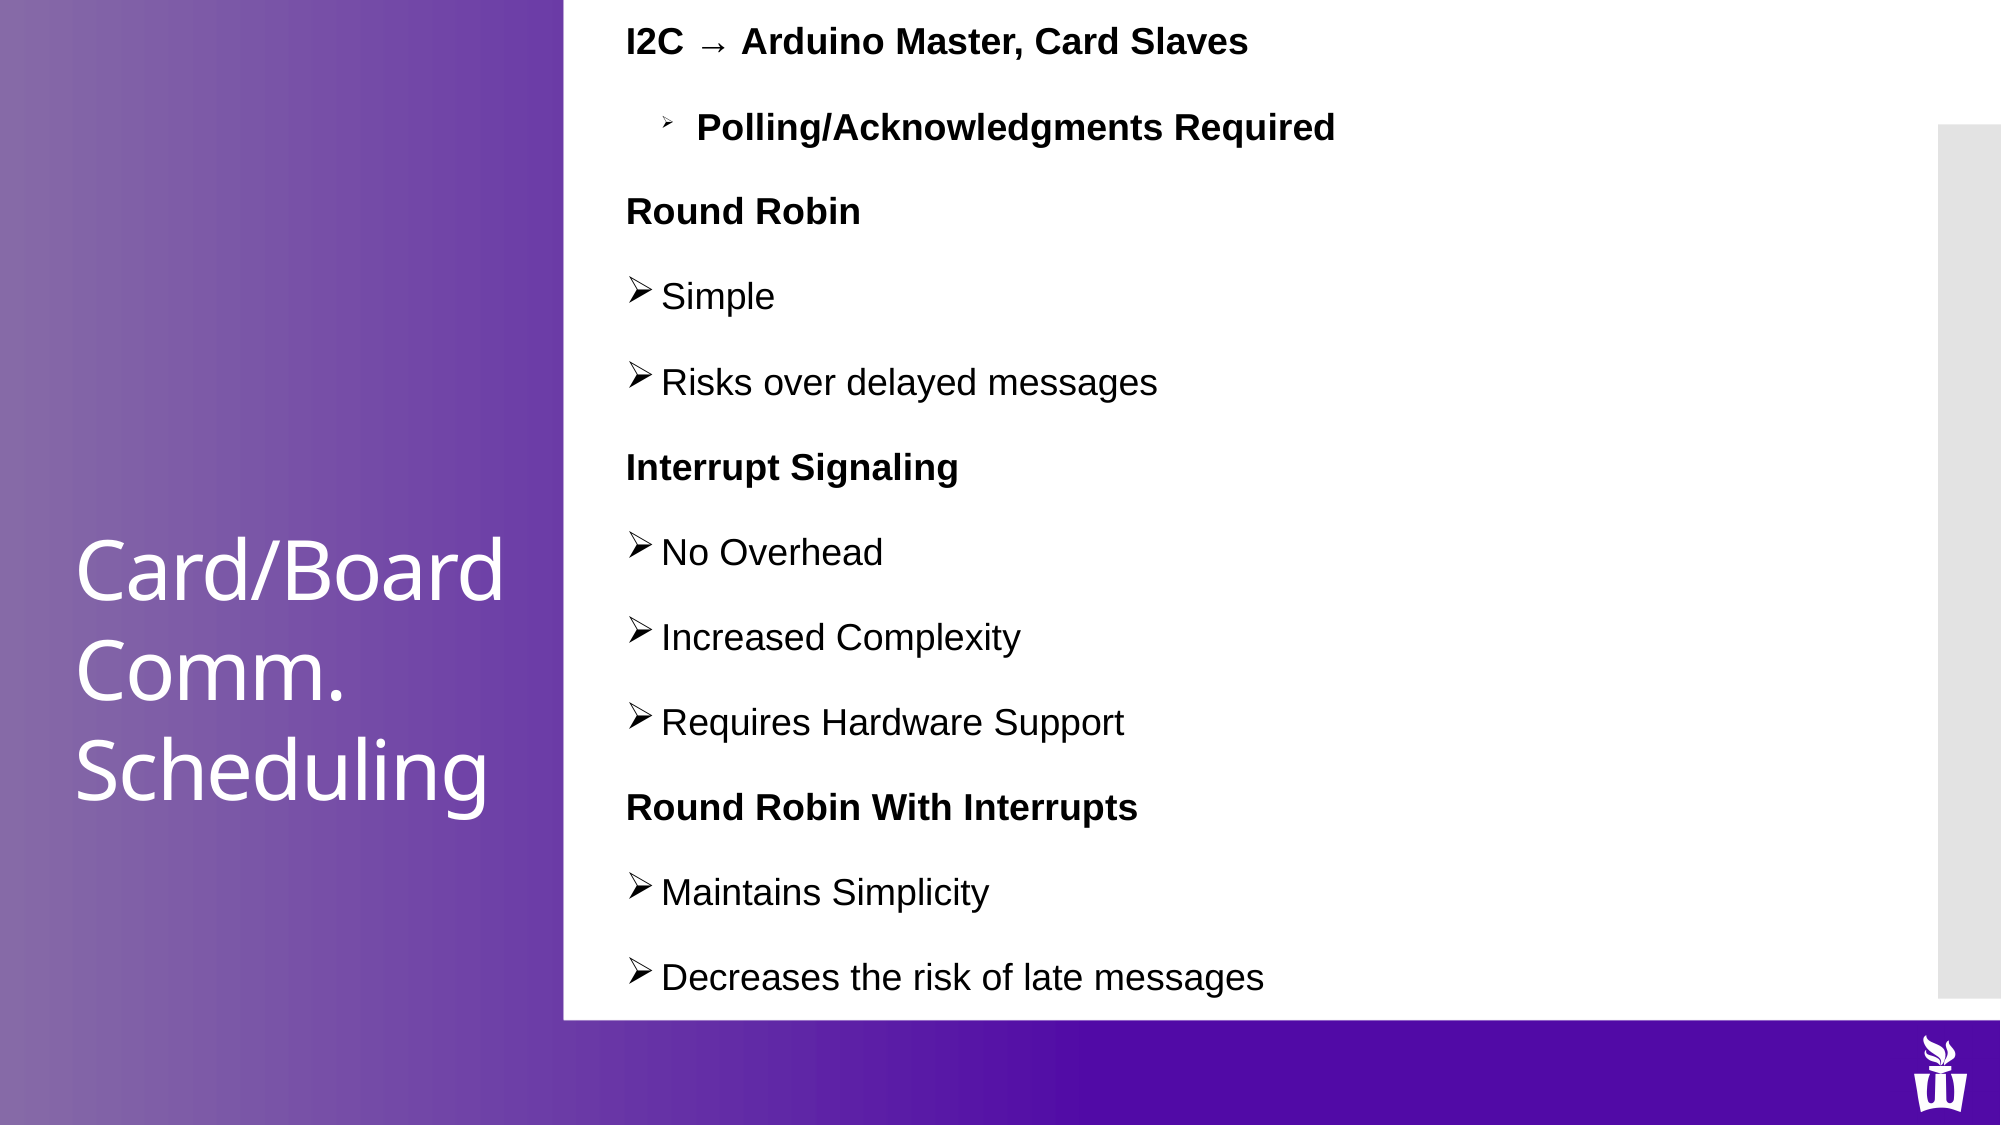

I2C → Arduino Master, Card Slaves
Polling/Acknowledgments Required
Round Robin
Simple
Risks over delayed messages
Interrupt Signaling
No Overhead
Increased Complexity
Requires Hardware Support
Round Robin With Interrupts
Maintains Simplicity
Decreases the risk of late messages
Card/Board
Comm.
Scheduling